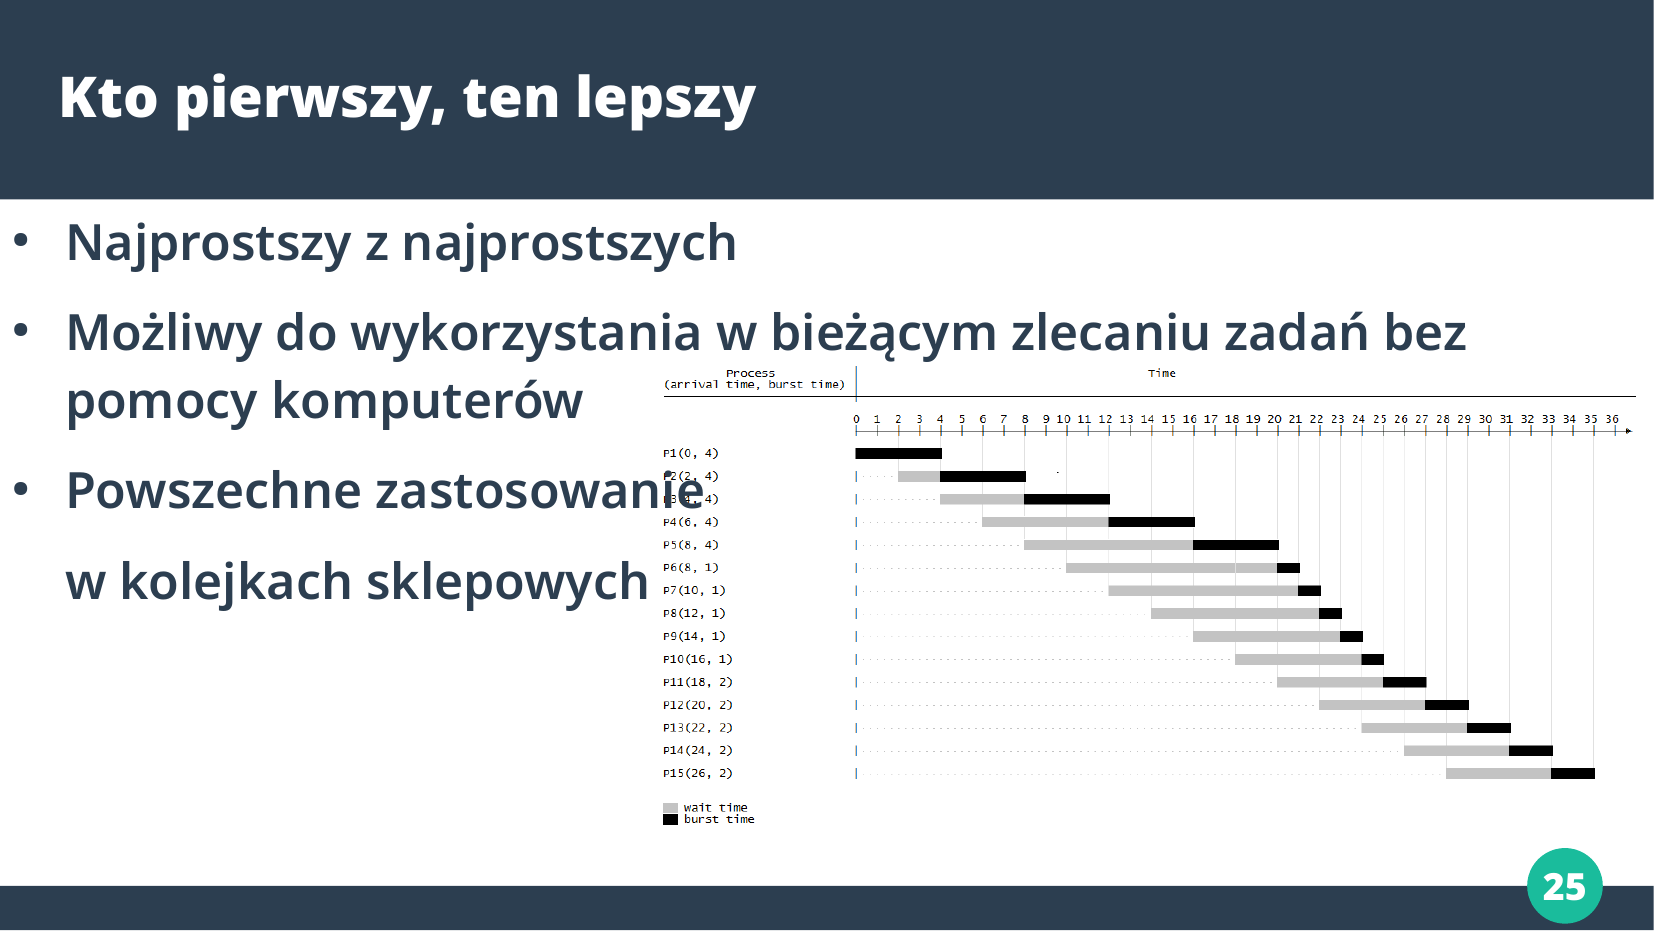

# Kto pierwszy, ten lepszy
Najprostszy z najprostszych
Możliwy do wykorzystania w bieżącym zlecaniu zadań bez pomocy komputerów
Powszechne zastosowanie
w kolejkach sklepowych